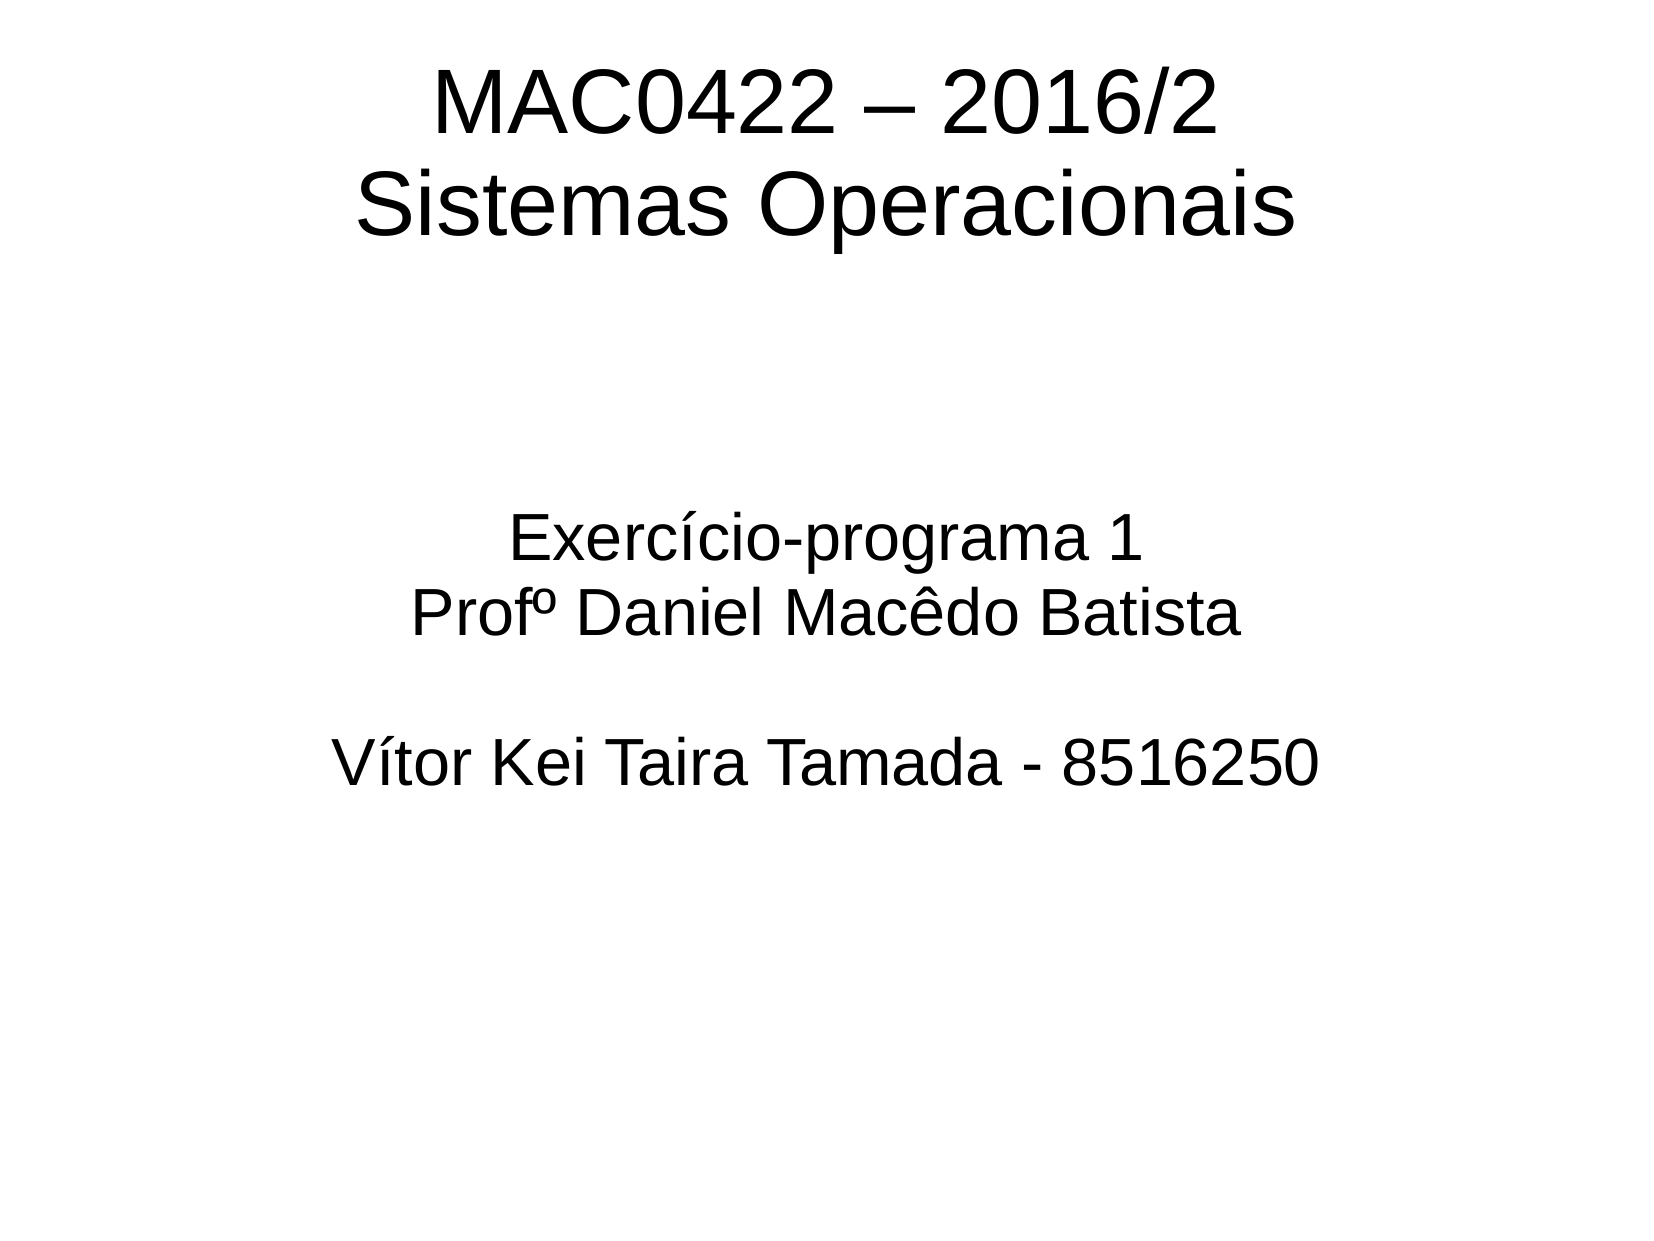

# MAC0422 – 2016/2 Sistemas Operacionais
Exercício-programa 1
Profº Daniel Macêdo Batista
Vítor Kei Taira Tamada - 8516250